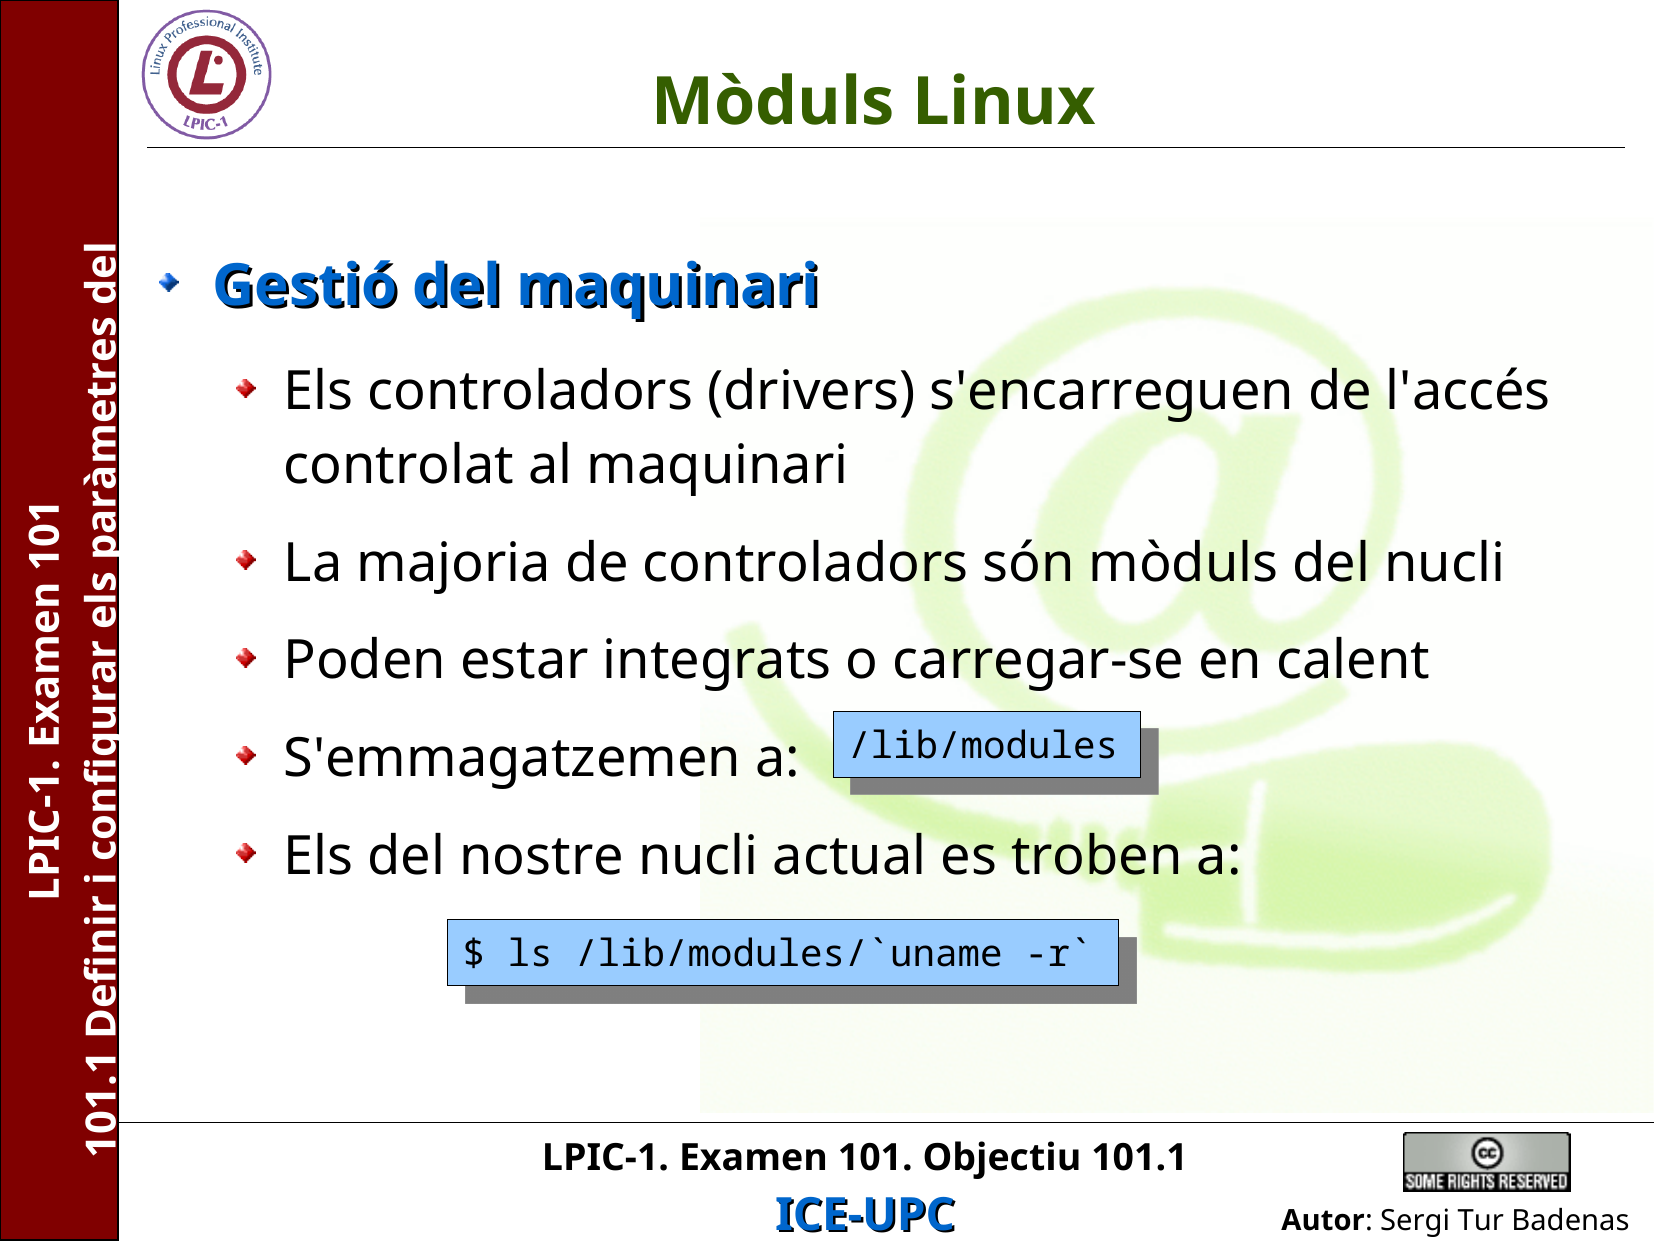

# Mòduls Linux
Gestió del maquinari
Els controladors (drivers) s'encarreguen de l'accés controlat al maquinari
La majoria de controladors són mòduls del nucli
Poden estar integrats o carregar-se en calent
S'emmagatzemen a:
Els del nostre nucli actual es troben a:
/lib/modules
$ ls /lib/modules/`uname -r`